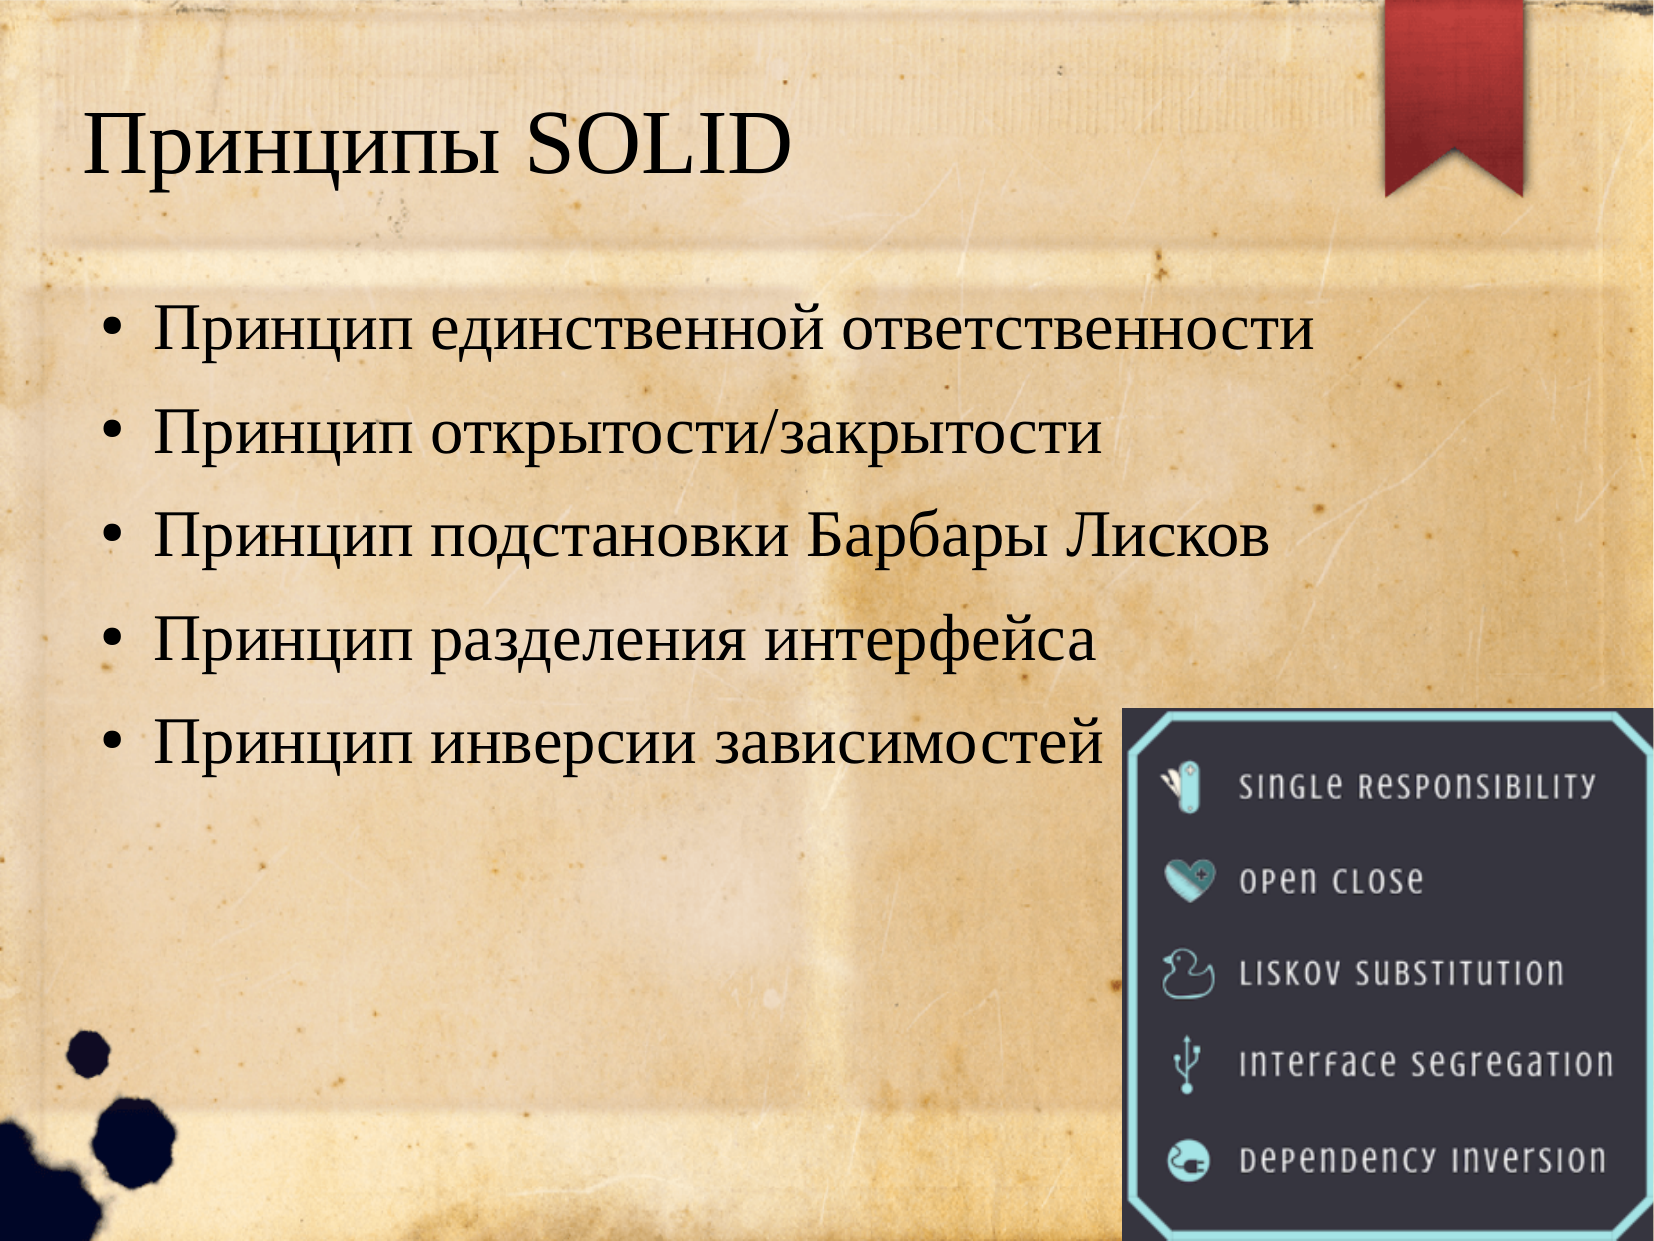

# Принципы SOLID
Принцип единственной ответственности
Принцип открытости/закрытости
Принцип подстановки Барбары Лисков
Принцип разделения интерфейса
Принцип инверсии зависимостей